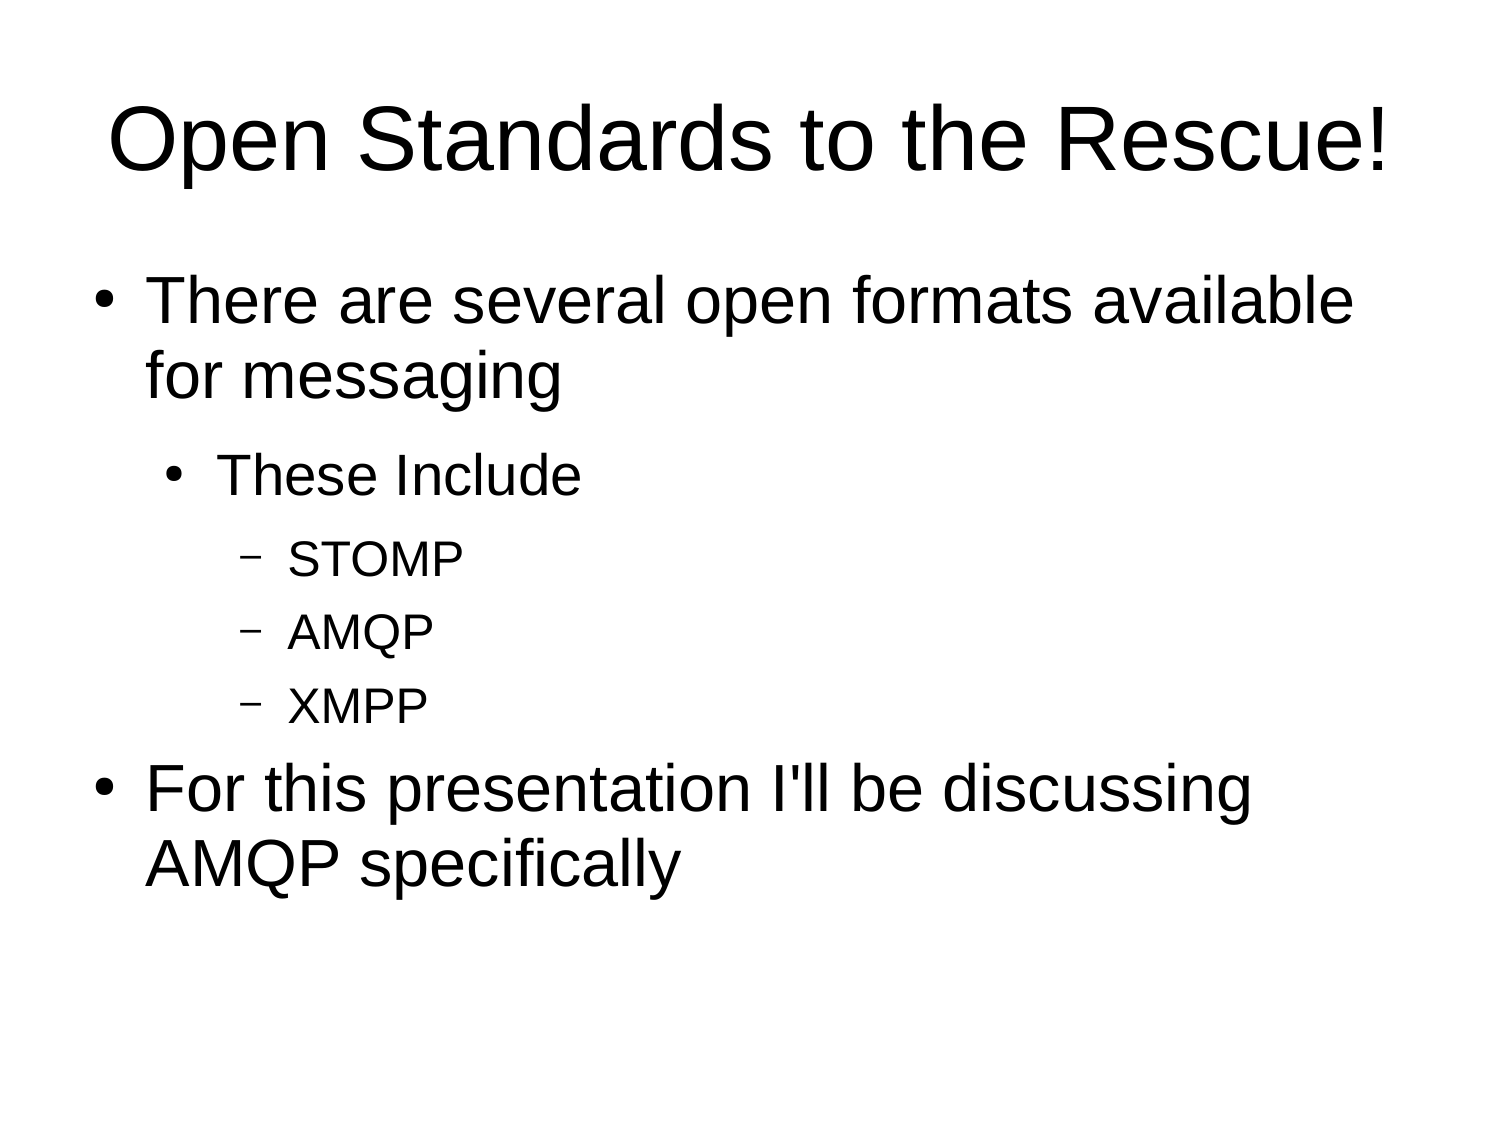

# Open Standards to the Rescue!
There are several open formats available for messaging
These Include
STOMP
AMQP
XMPP
For this presentation I'll be discussing AMQP specifically